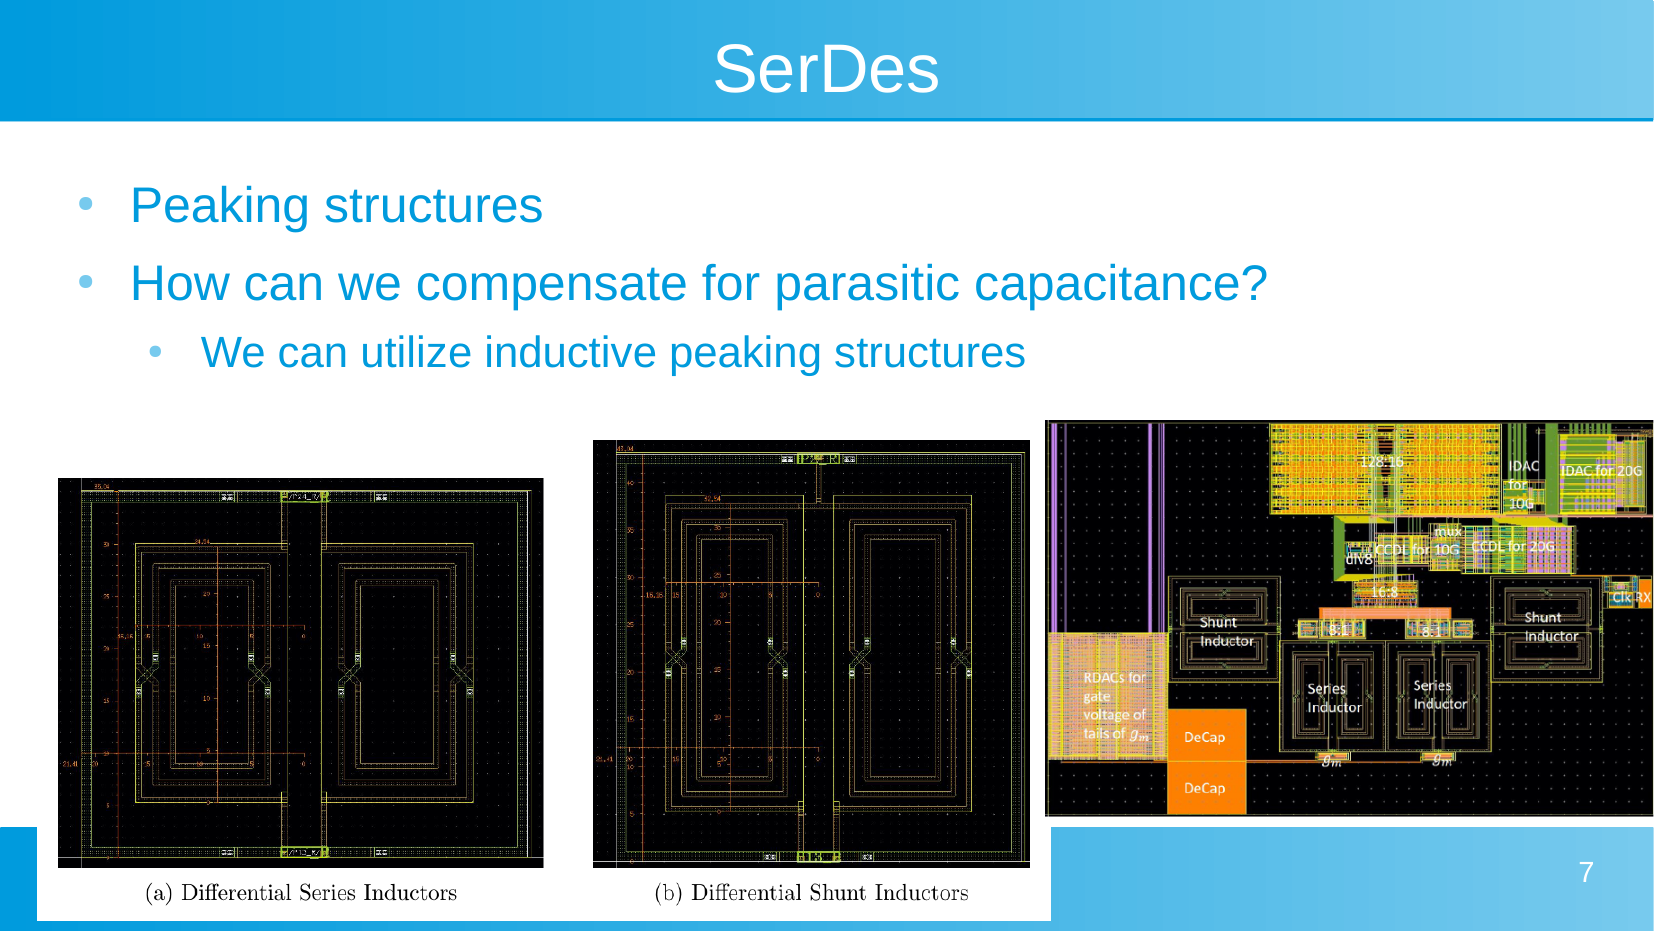

# SerDes
Peaking structures
How can we compensate for parasitic capacitance?
We can utilize inductive peaking structures
7